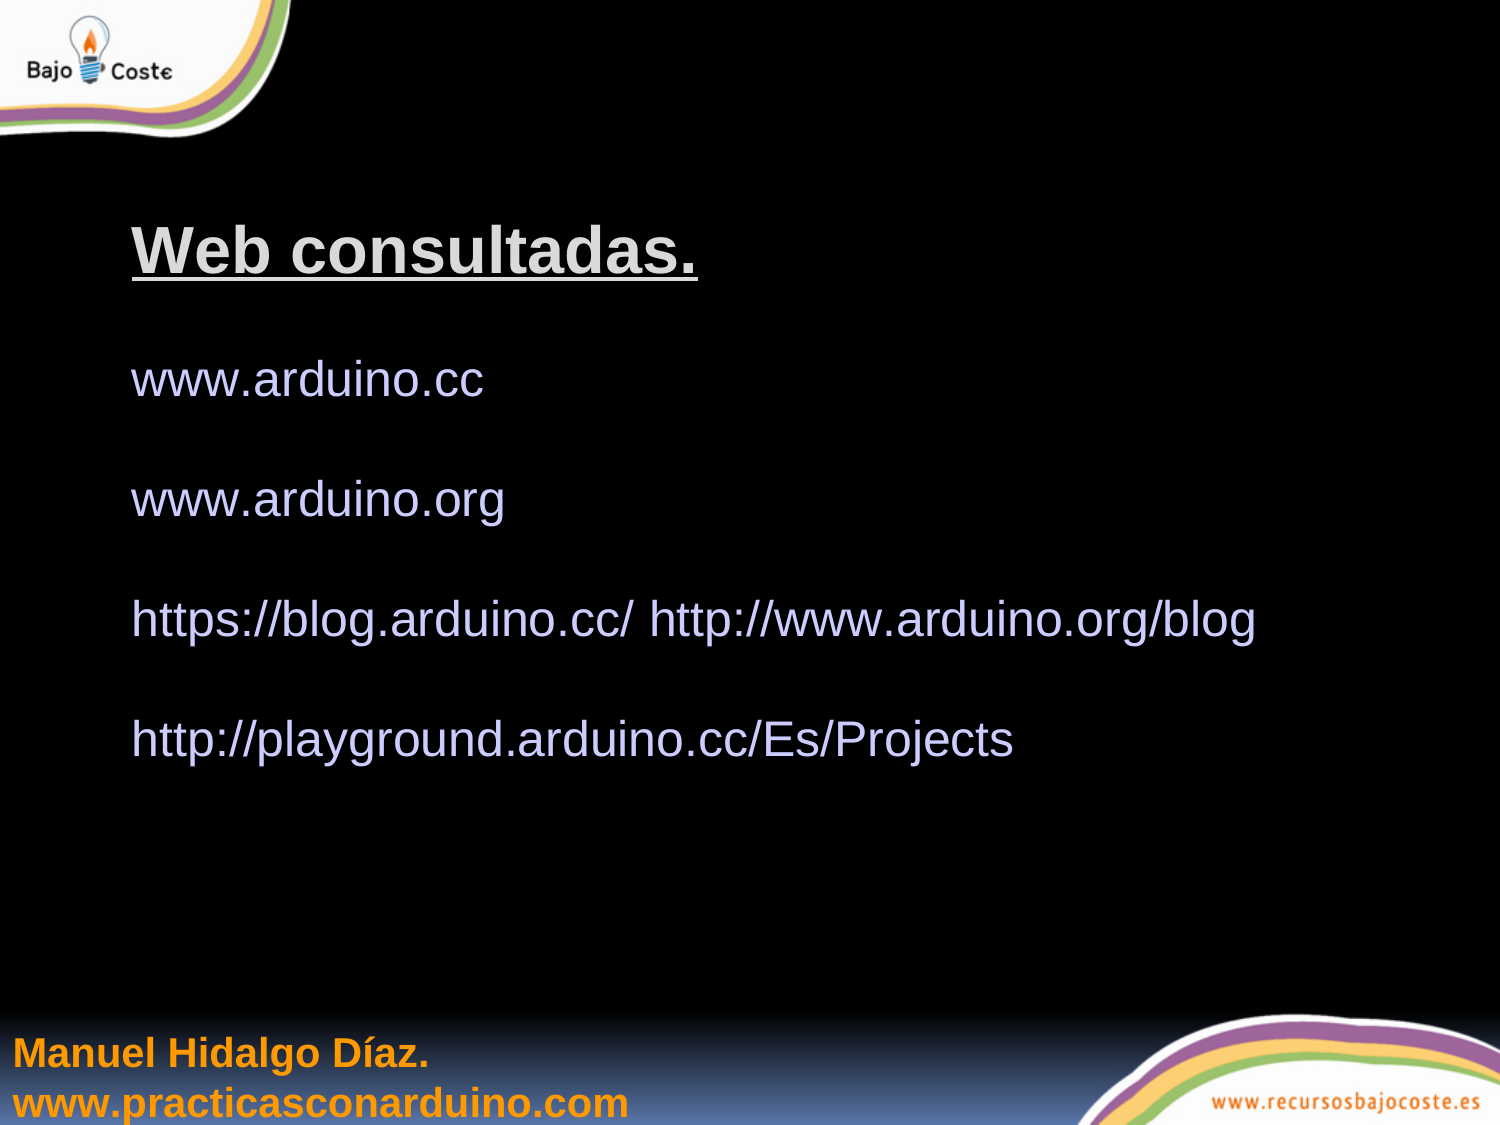

Web consultadas.
www.arduino.cc
www.arduino.org
https://blog.arduino.cc/ http://www.arduino.org/blog
http://playground.arduino.cc/Es/Projects
Manuel Hidalgo Díaz.
www.practicasconarduino.com